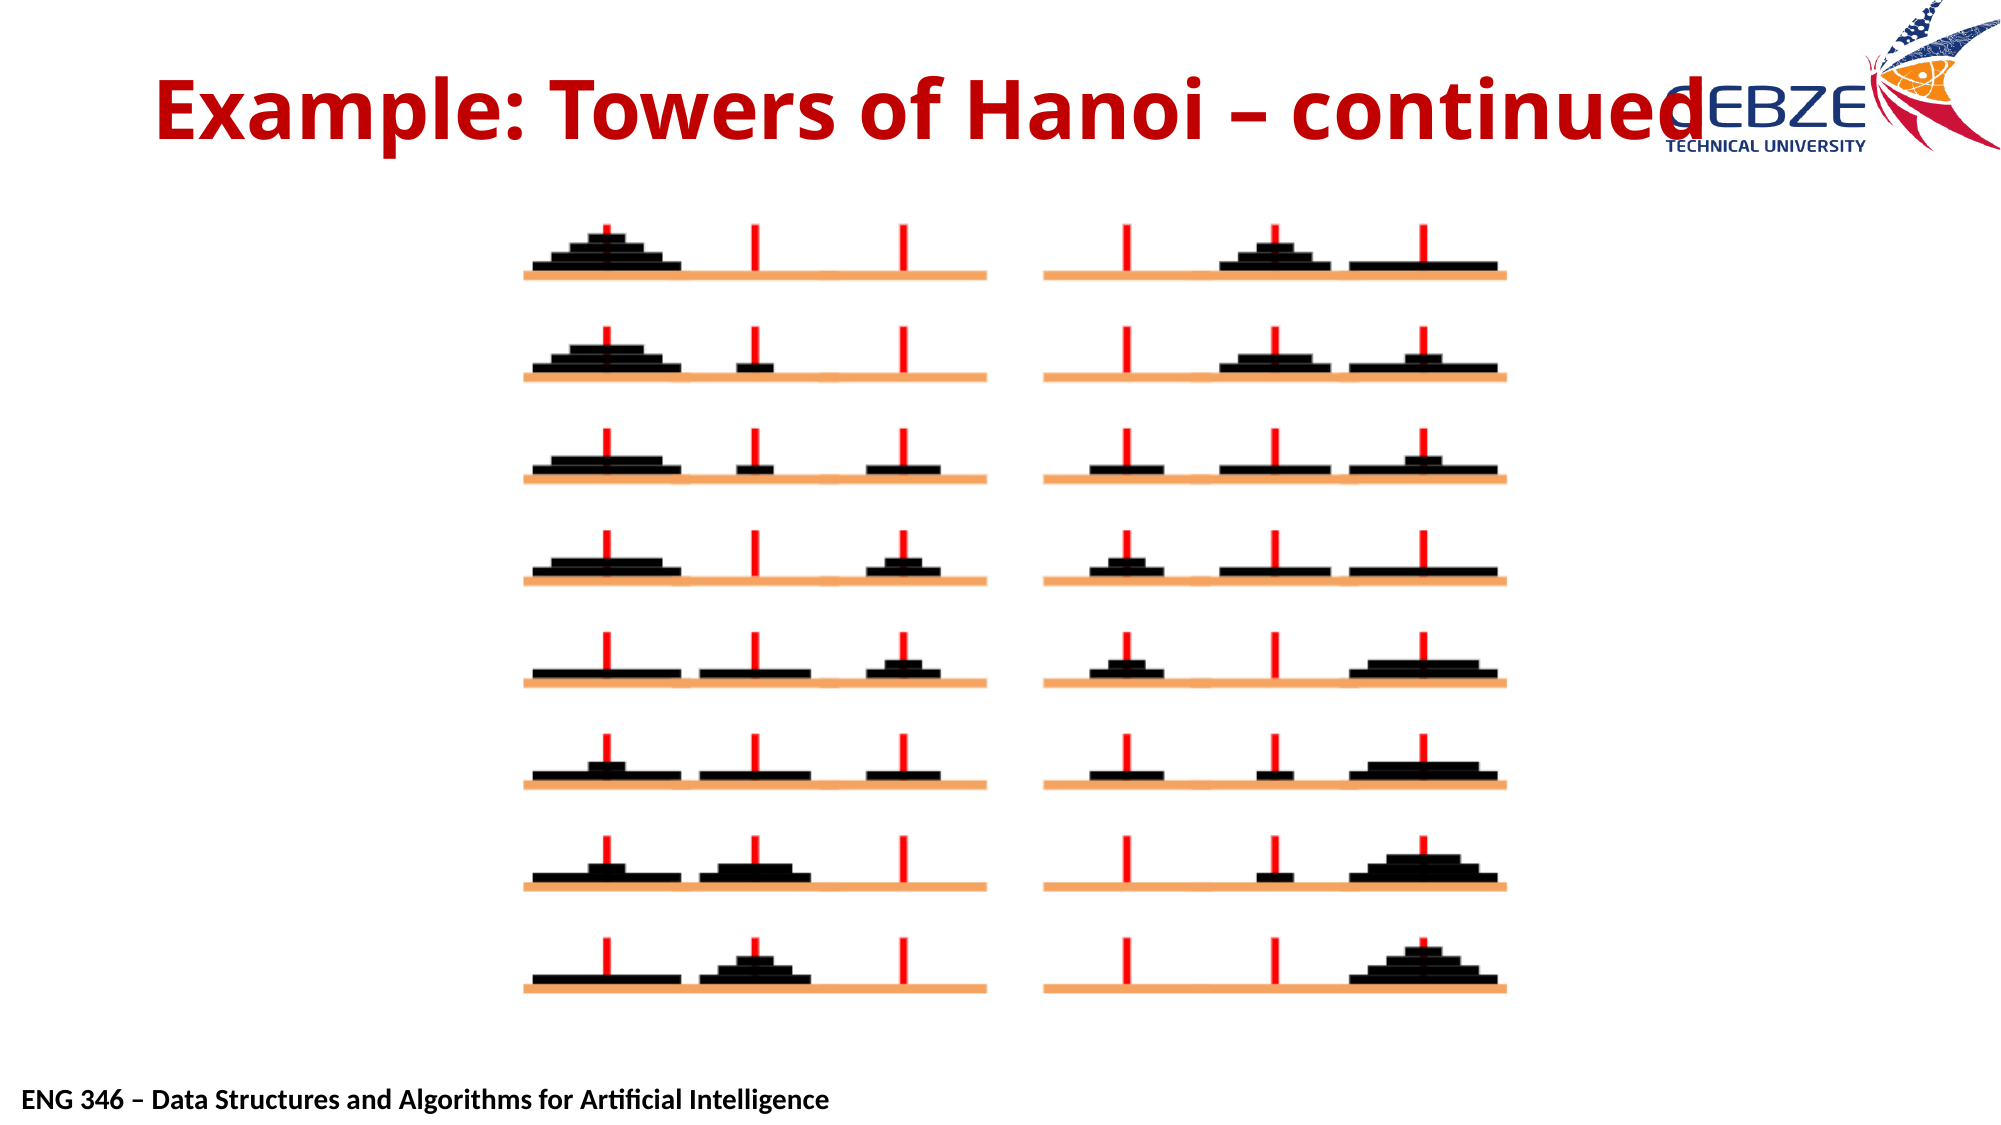

# Example: Towers of Hanoi – continued